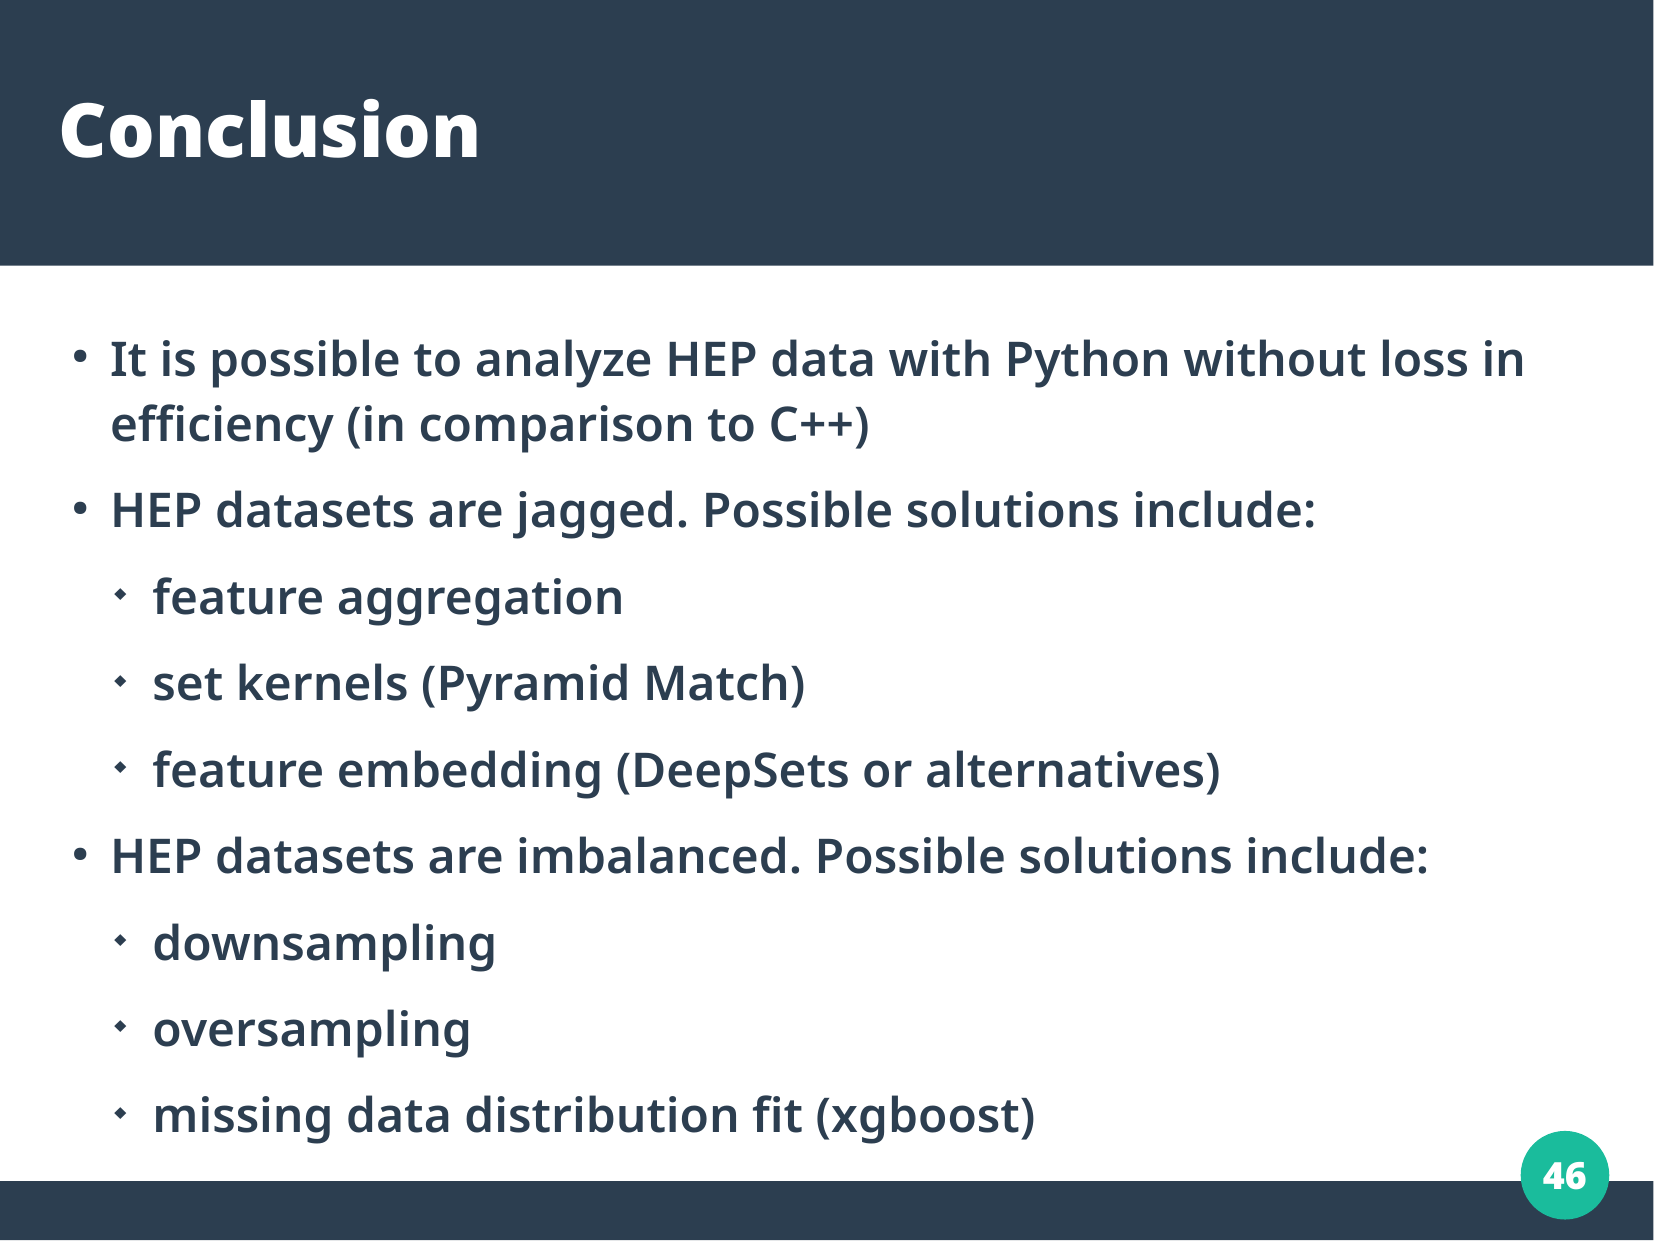

# Conclusion
It is possible to analyze HEP data with Python without loss in efficiency (in comparison to C++)
HEP datasets are jagged. Possible solutions include:
feature aggregation
set kernels (Pyramid Match)
feature embedding (DeepSets or alternatives)
HEP datasets are imbalanced. Possible solutions include:
downsampling
oversampling
missing data distribution fit (xgboost)
46